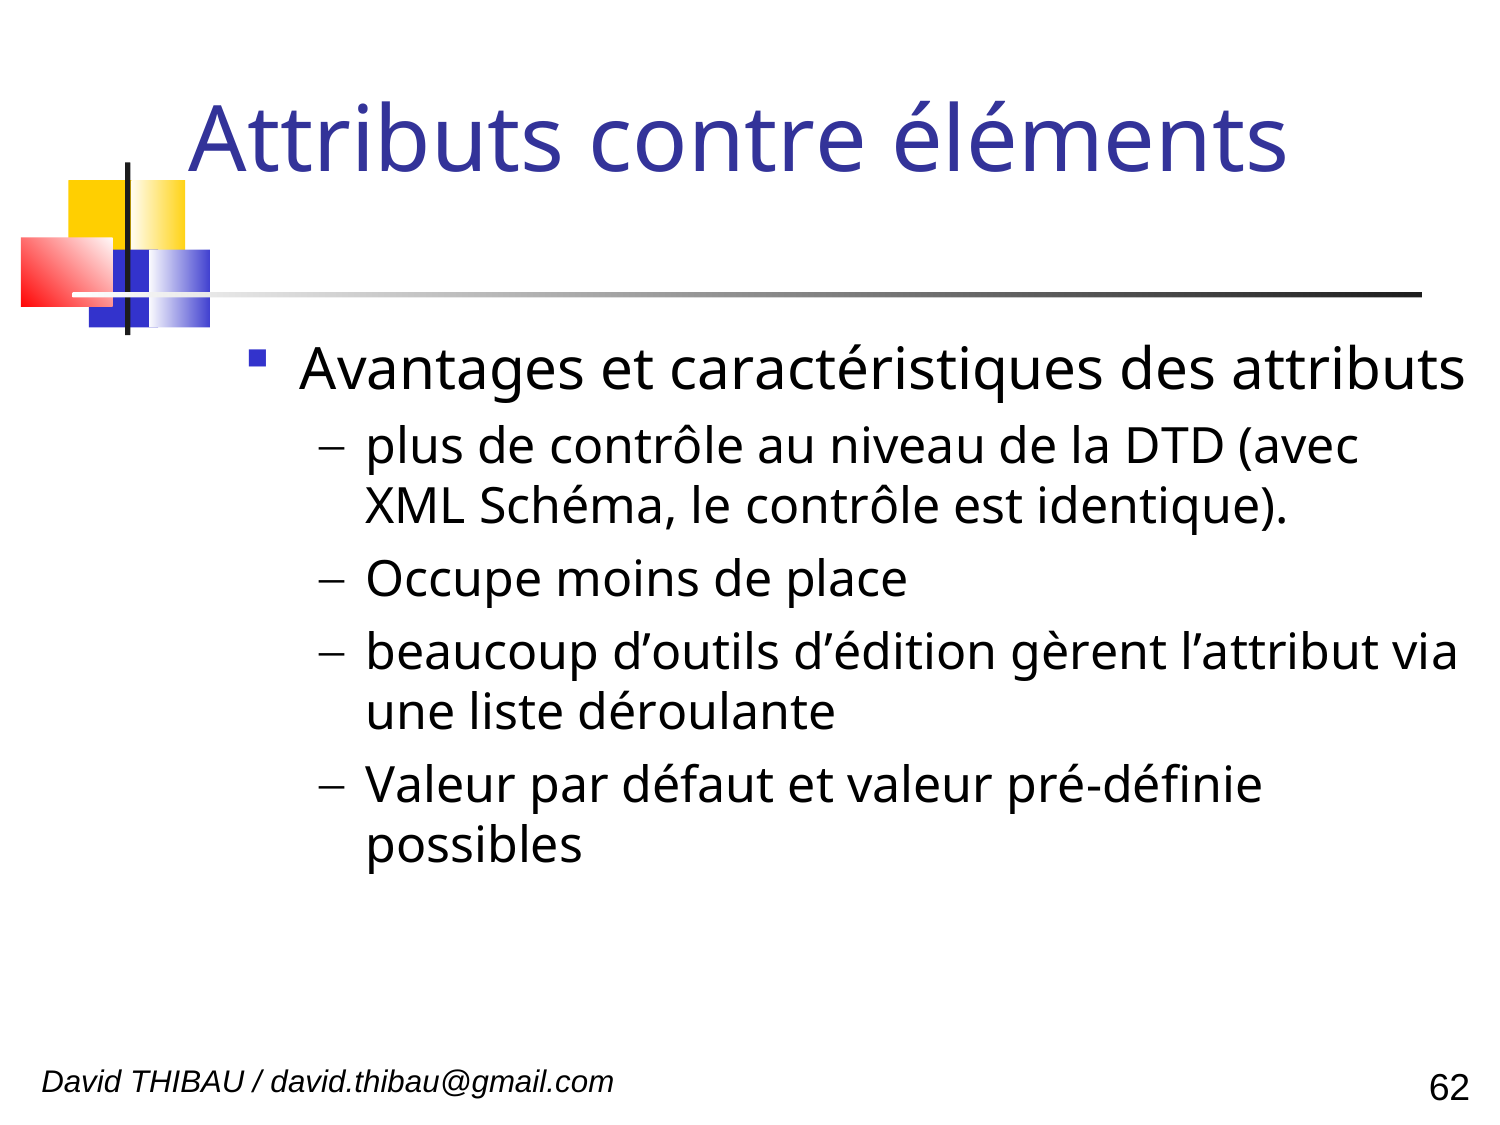

# Attributs contre éléments
Avantages et caractéristiques des attributs
plus de contrôle au niveau de la DTD (avec XML Schéma, le contrôle est identique).
Occupe moins de place
beaucoup d’outils d’édition gèrent l’attribut via une liste déroulante
Valeur par défaut et valeur pré-définie possibles